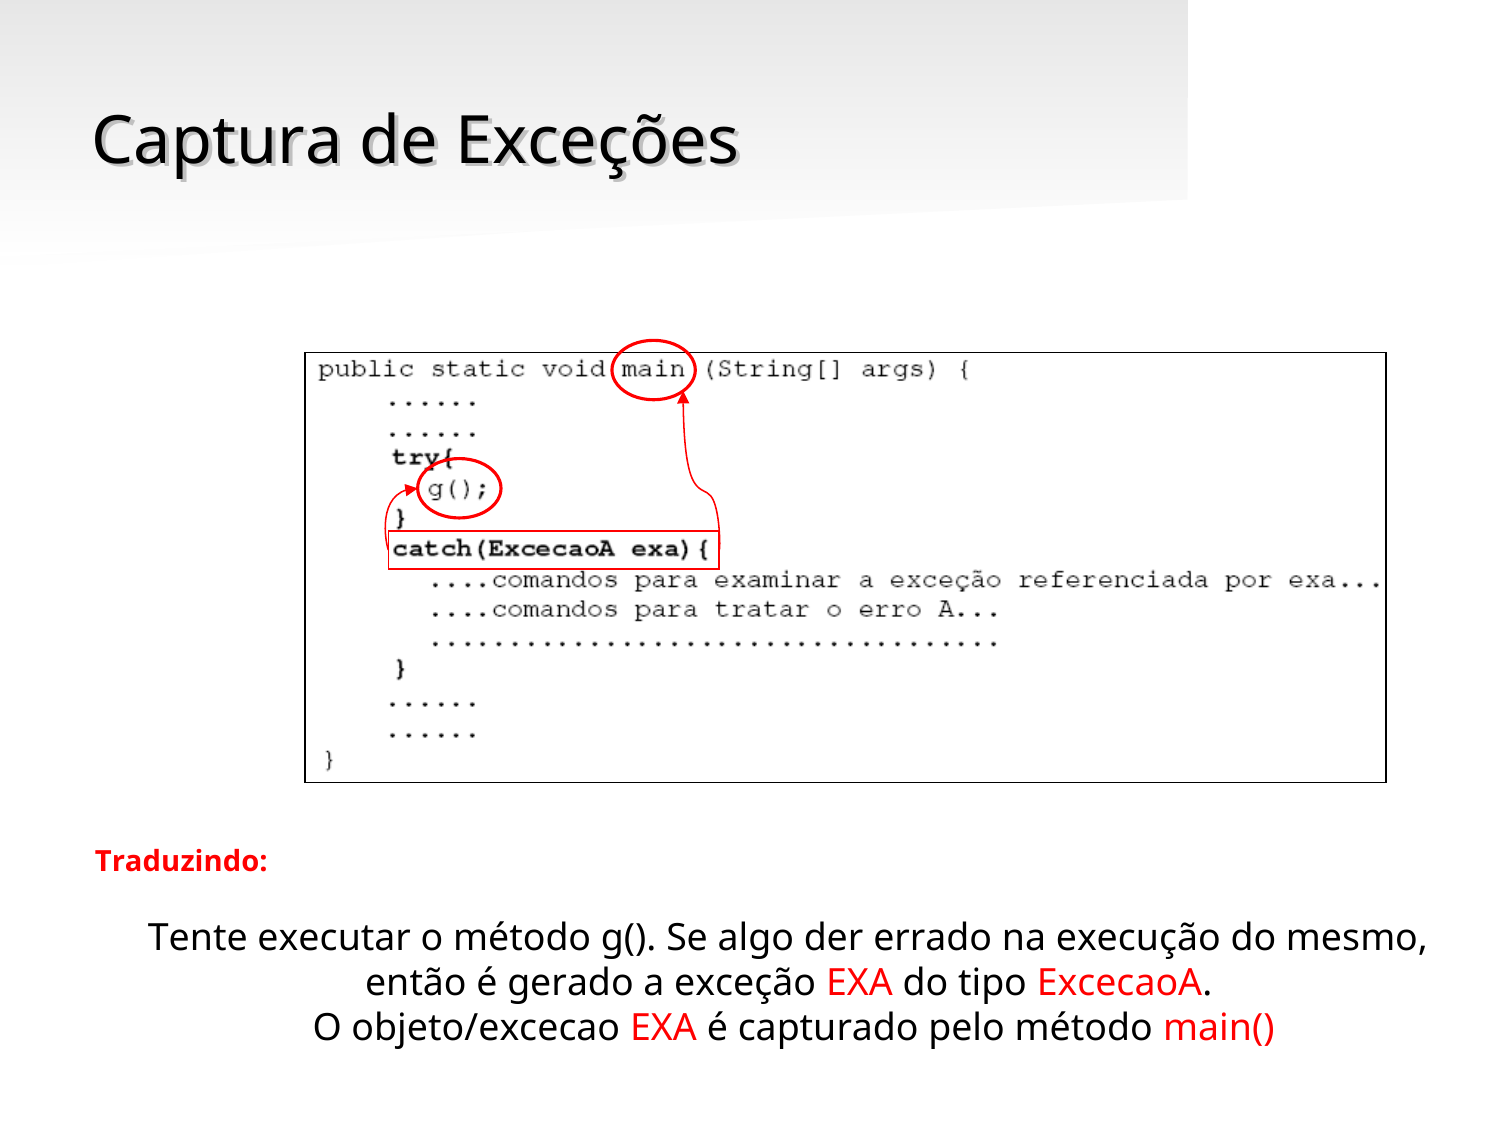

# Captura de Exceções
Traduzindo:
Tente executar o método g(). Se algo der errado na execução do mesmo,
então é gerado a exceção EXA do tipo ExcecaoA.
O objeto/excecao EXA é capturado pelo método main()